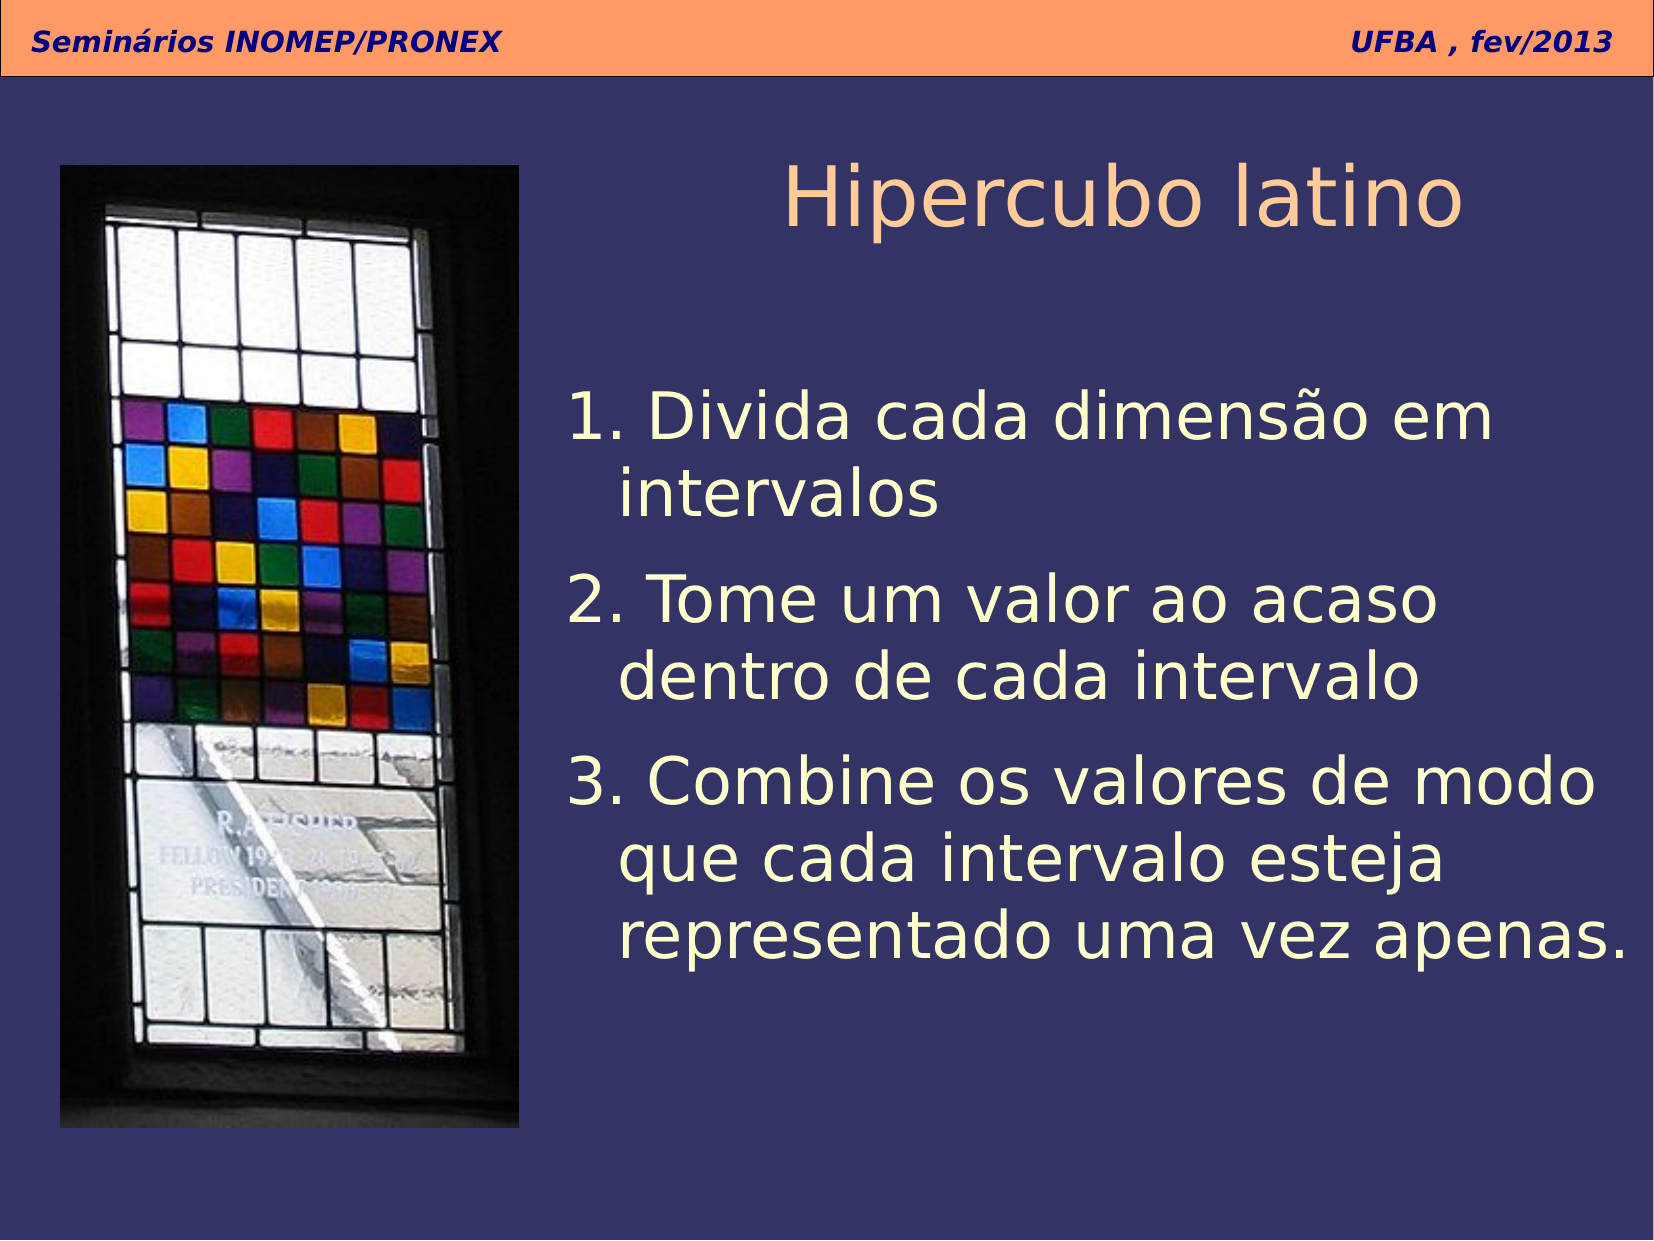

# Hipercubo latino
 Divida cada dimensão em intervalos
 Tome um valor ao acaso dentro de cada intervalo
 Combine os valores de modo que cada intervalo esteja representado uma vez apenas.